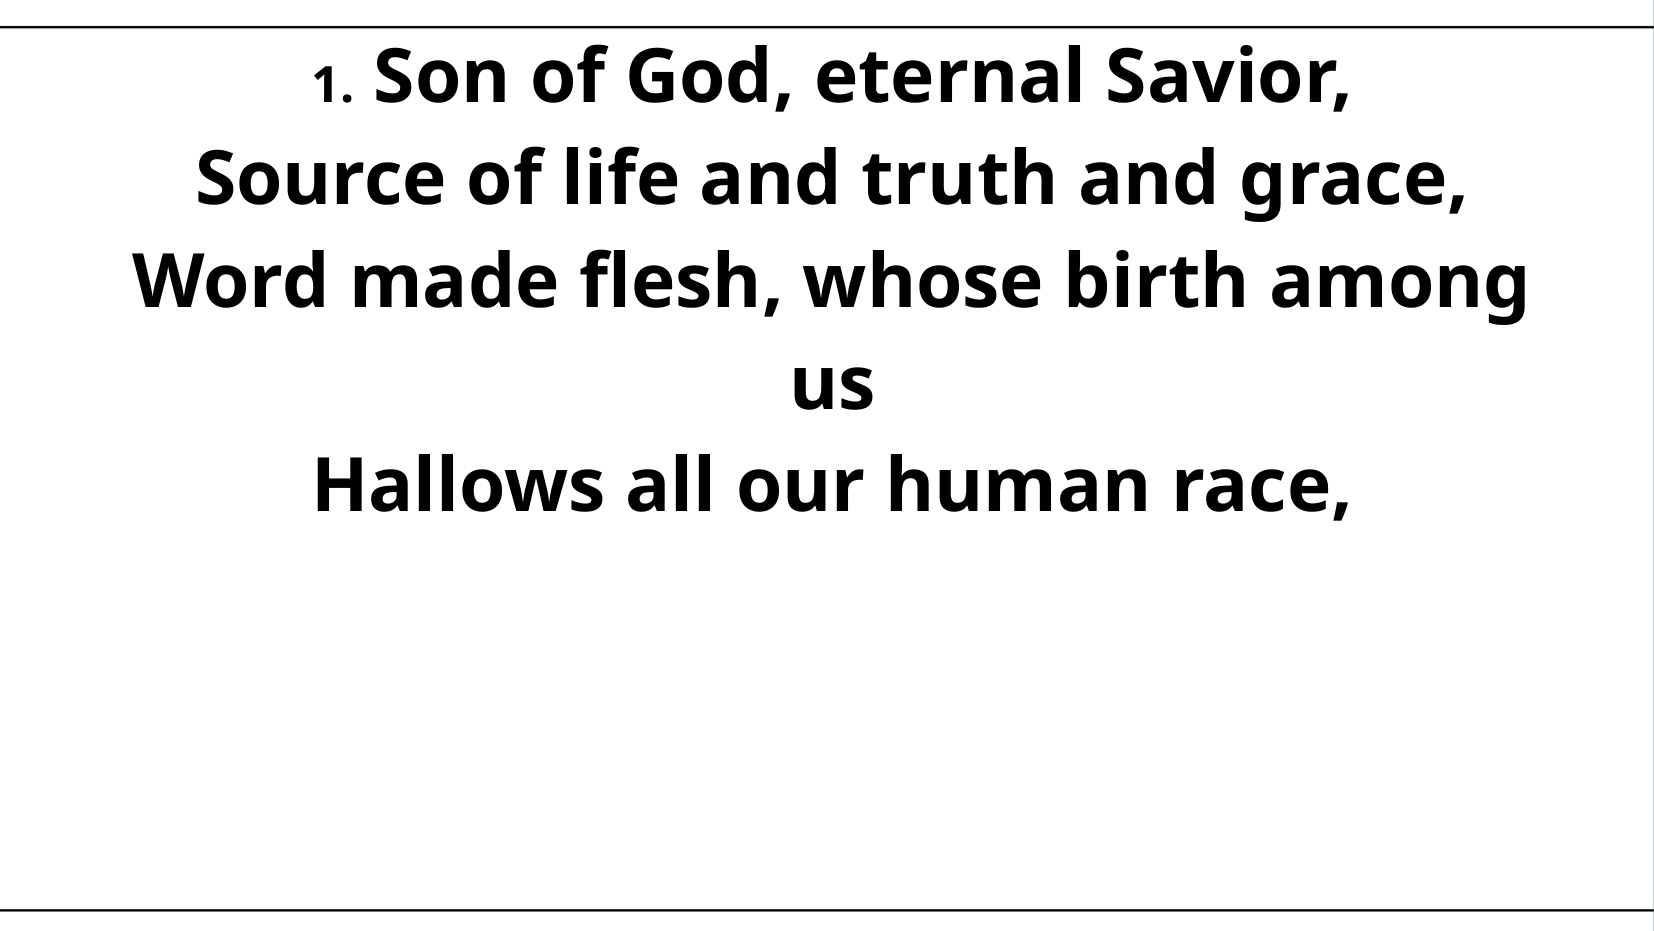

1. Son of God, eternal Savior,
Source of life and truth and grace,
Word made flesh, whose birth among us
Hallows all our human race,